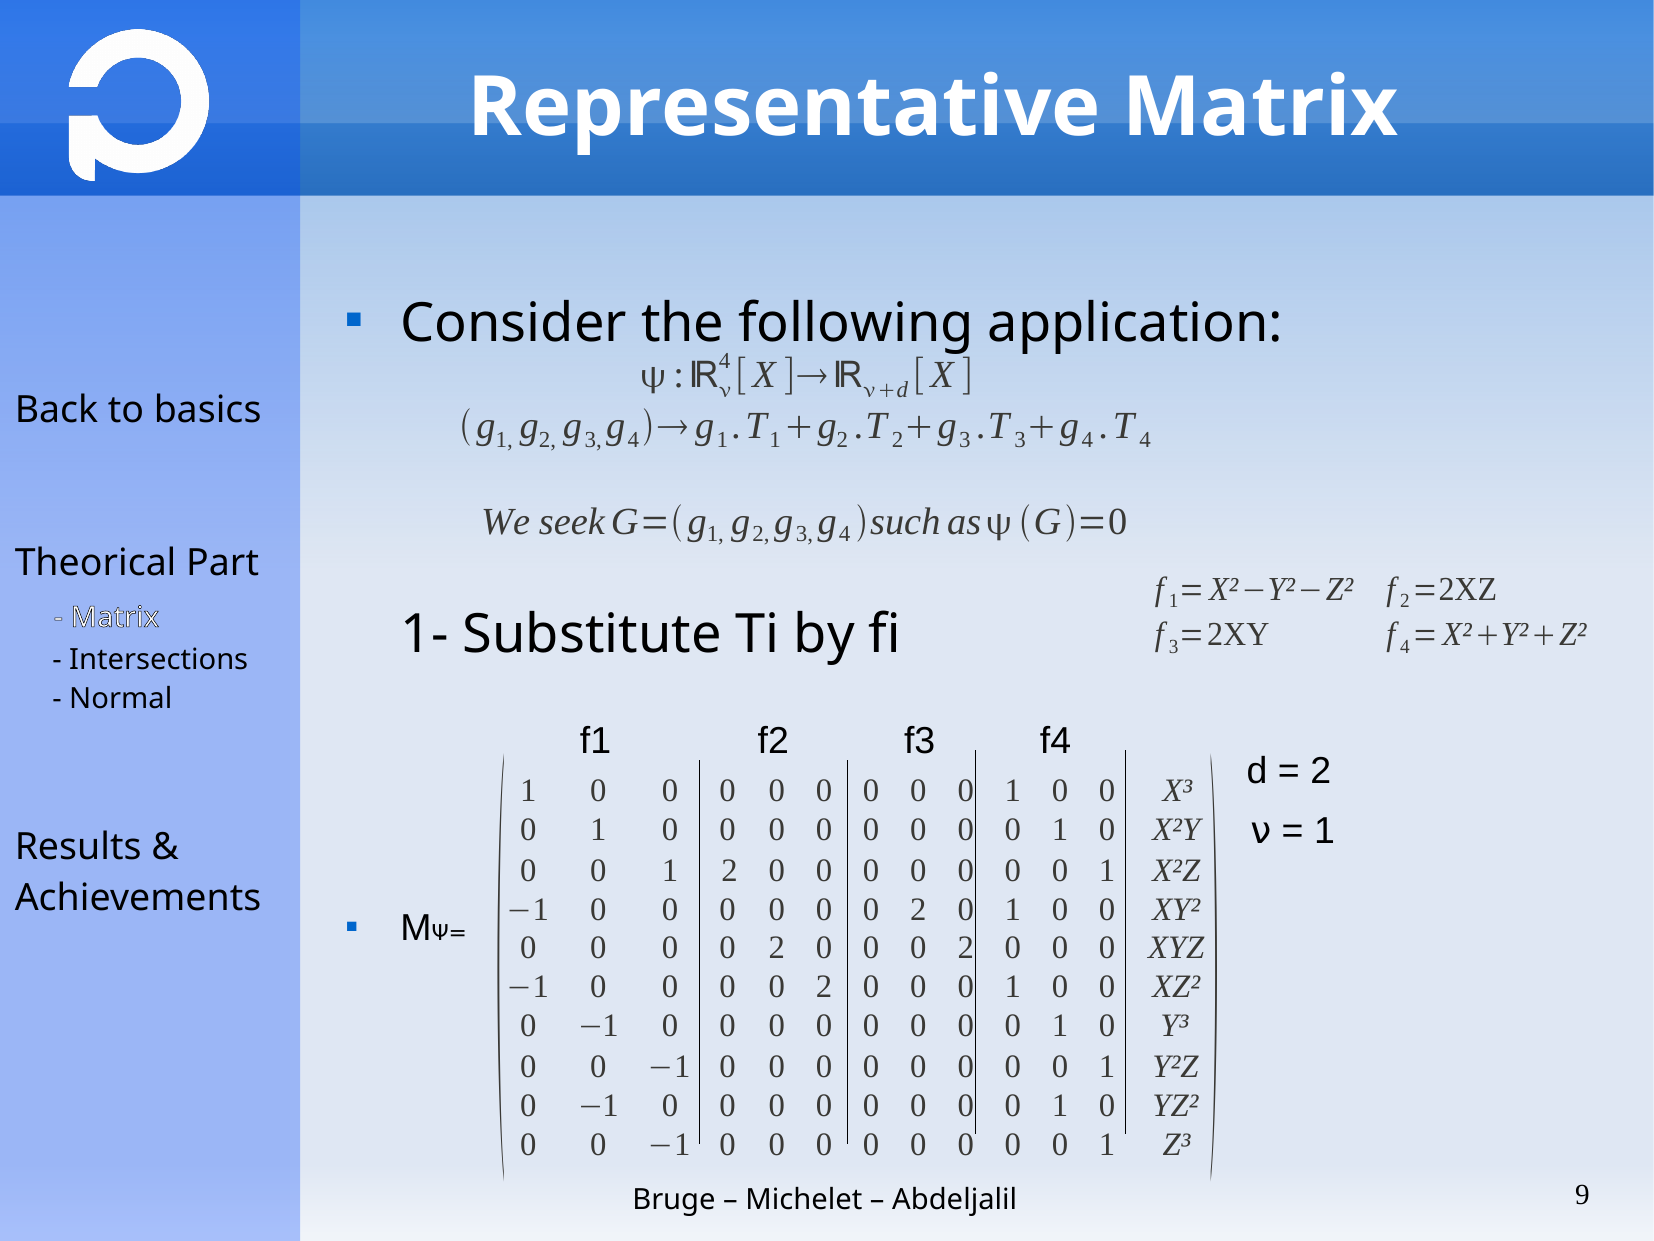

Back to basics
Theorical Part
 - Matrix
 - Intersections
 - Normal
Results & Achievements
# Representative Matrix
Consider the following application:
1- Substitute Ti by fi
MΨ=
f1 f2 f3 f4
d = 2
ν = 1
Bruge – Michelet – Abdeljalil